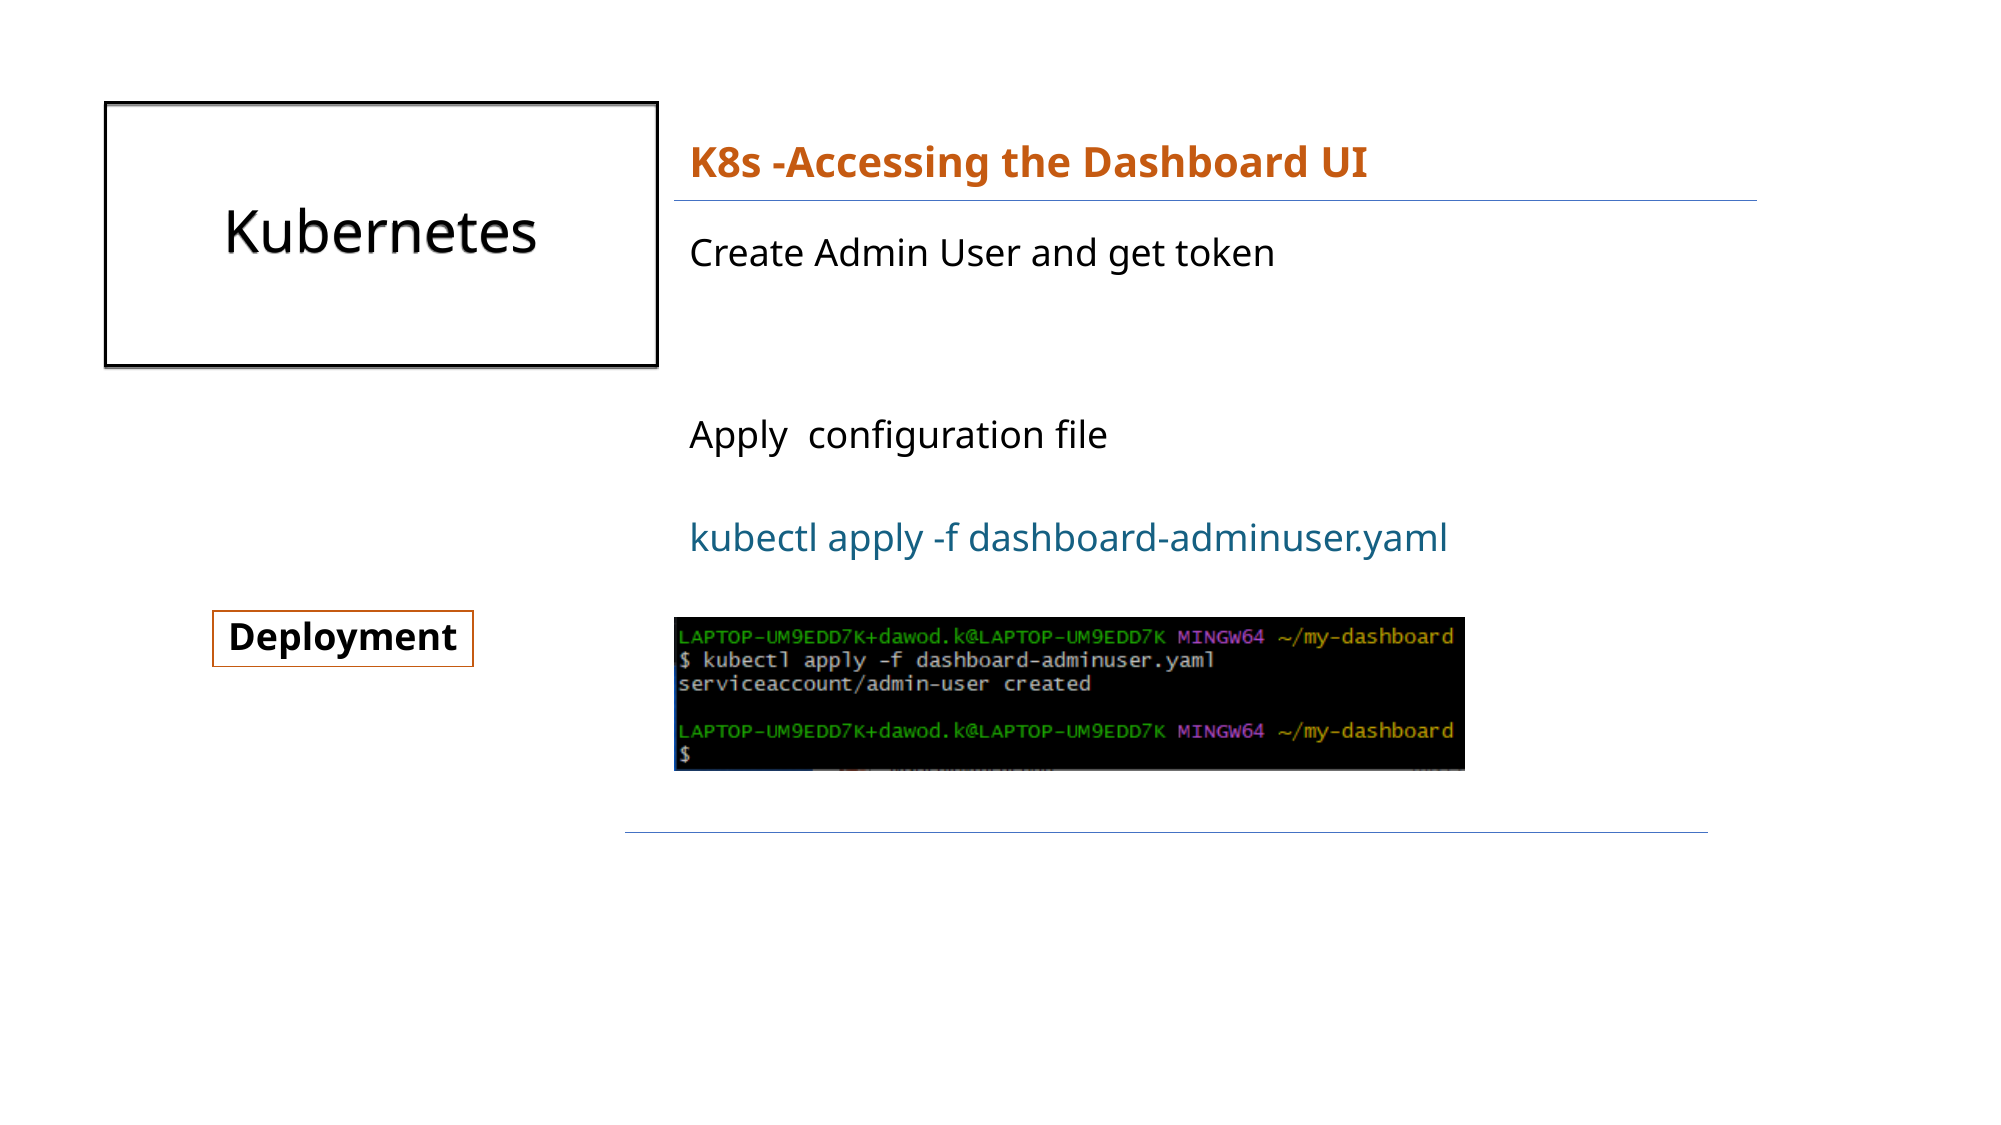

# Kubernetes
K8s -Accessing the Dashboard UI
Create Admin User and get token
Apply configuration file
kubectl apply -f dashboard-adminuser.yaml
Deployment